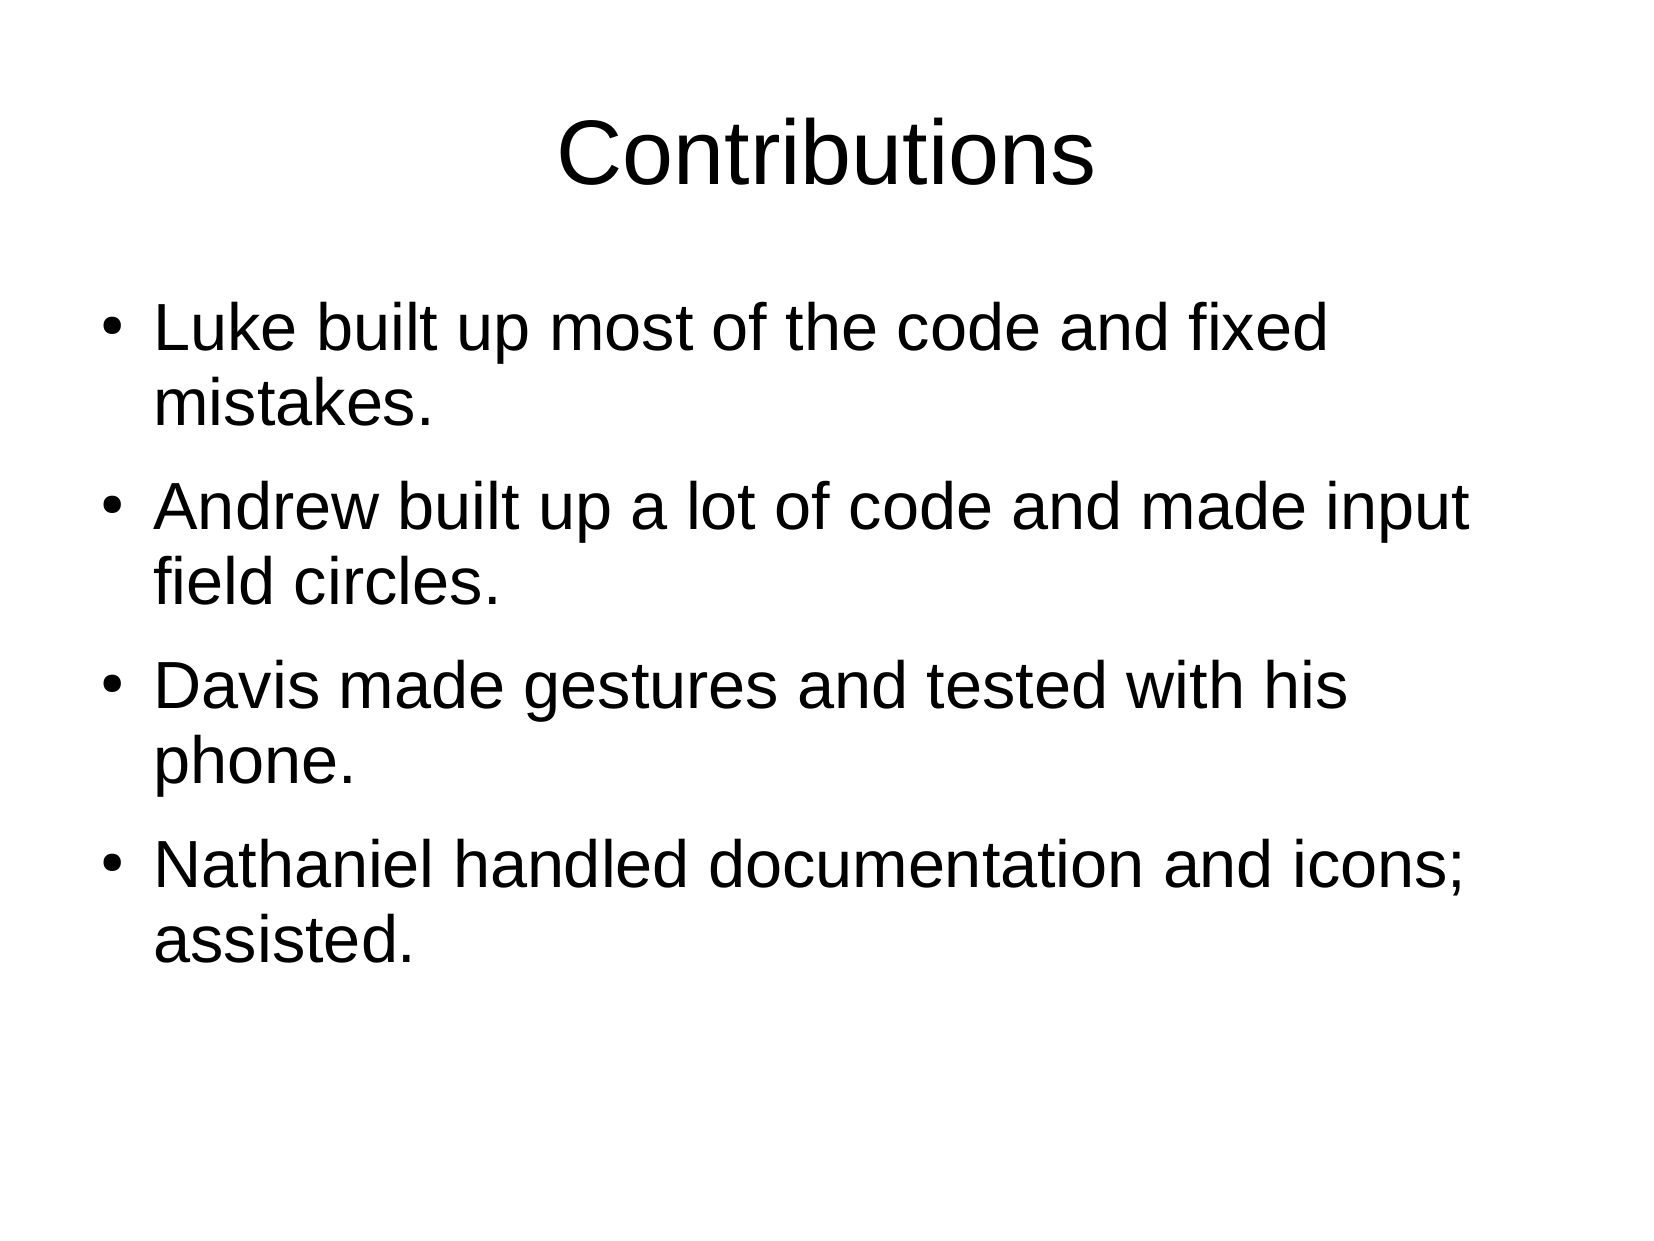

# Contributions
Luke built up most of the code and fixed mistakes.
Andrew built up a lot of code and made input field circles.
Davis made gestures and tested with his phone.
Nathaniel handled documentation and icons; assisted.